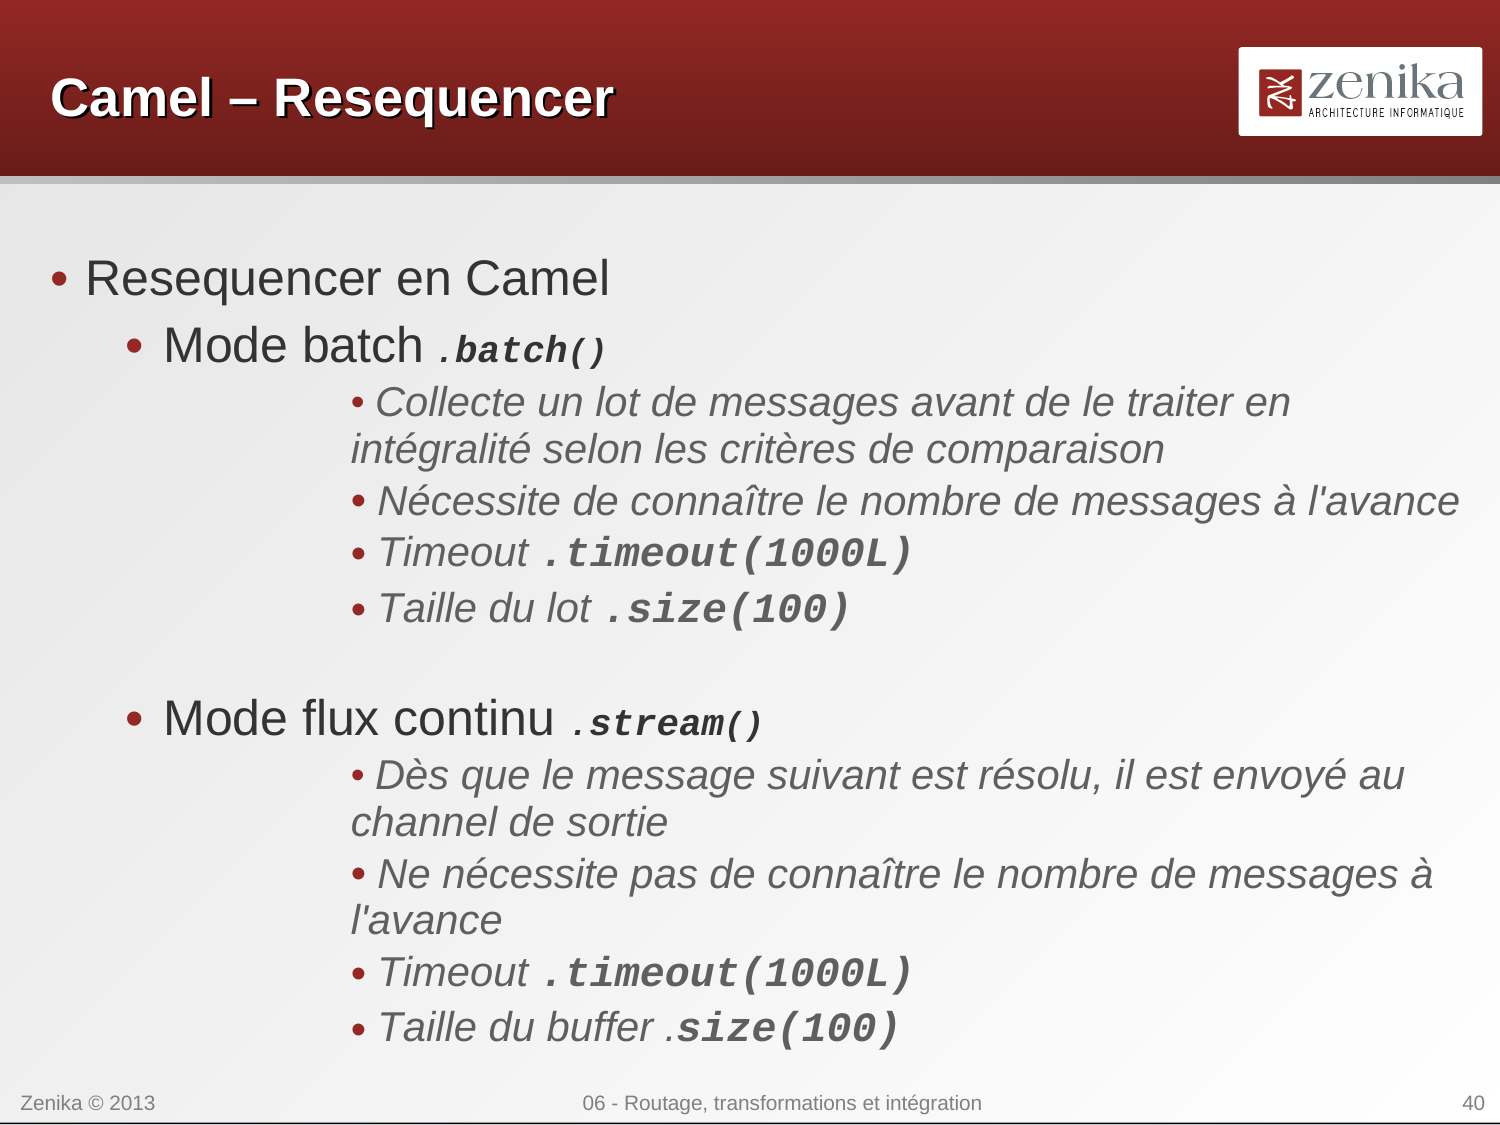

# Camel – Resequencer
Resequencer en Camel
Mode batch .batch()
 Collecte un lot de messages avant de le traiter en intégralité selon les critères de comparaison
 Nécessite de connaître le nombre de messages à l'avance
 Timeout .timeout(1000L)
 Taille du lot .size(100)
Mode flux continu .stream()
 Dès que le message suivant est résolu, il est envoyé au channel de sortie
 Ne nécessite pas de connaître le nombre de messages à l'avance
 Timeout .timeout(1000L)
 Taille du buffer .size(100)